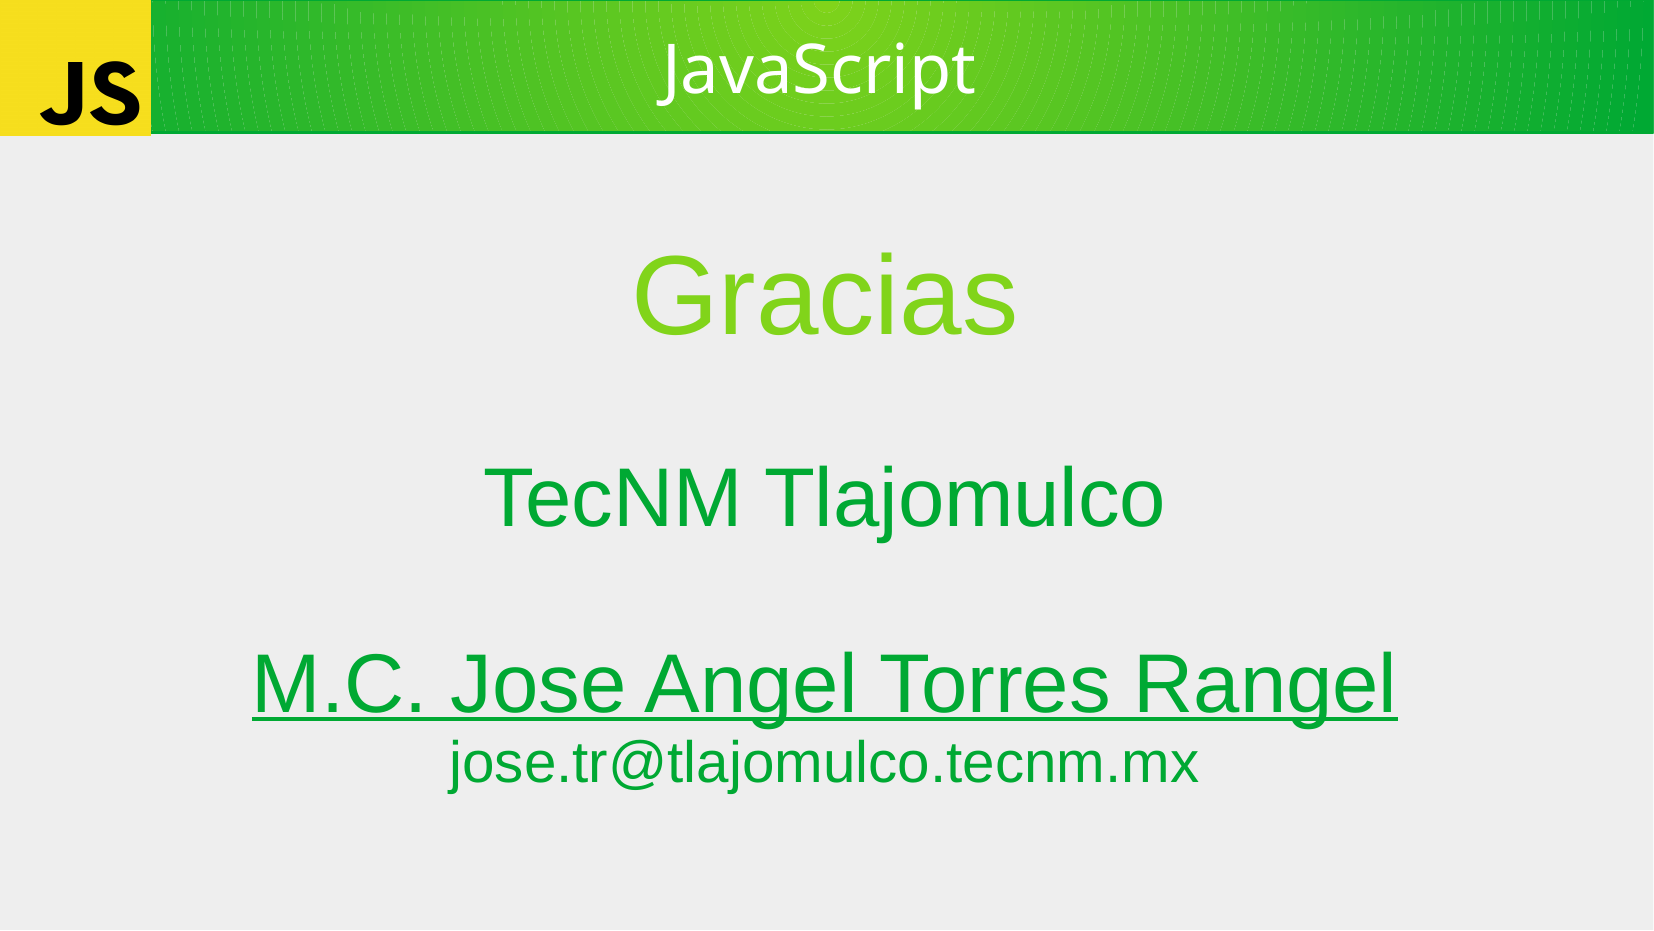

# JavaScript
Gracias
TecNM Tlajomulco
M.C. Jose Angel Torres Rangel
jose.tr@tlajomulco.tecnm.mx